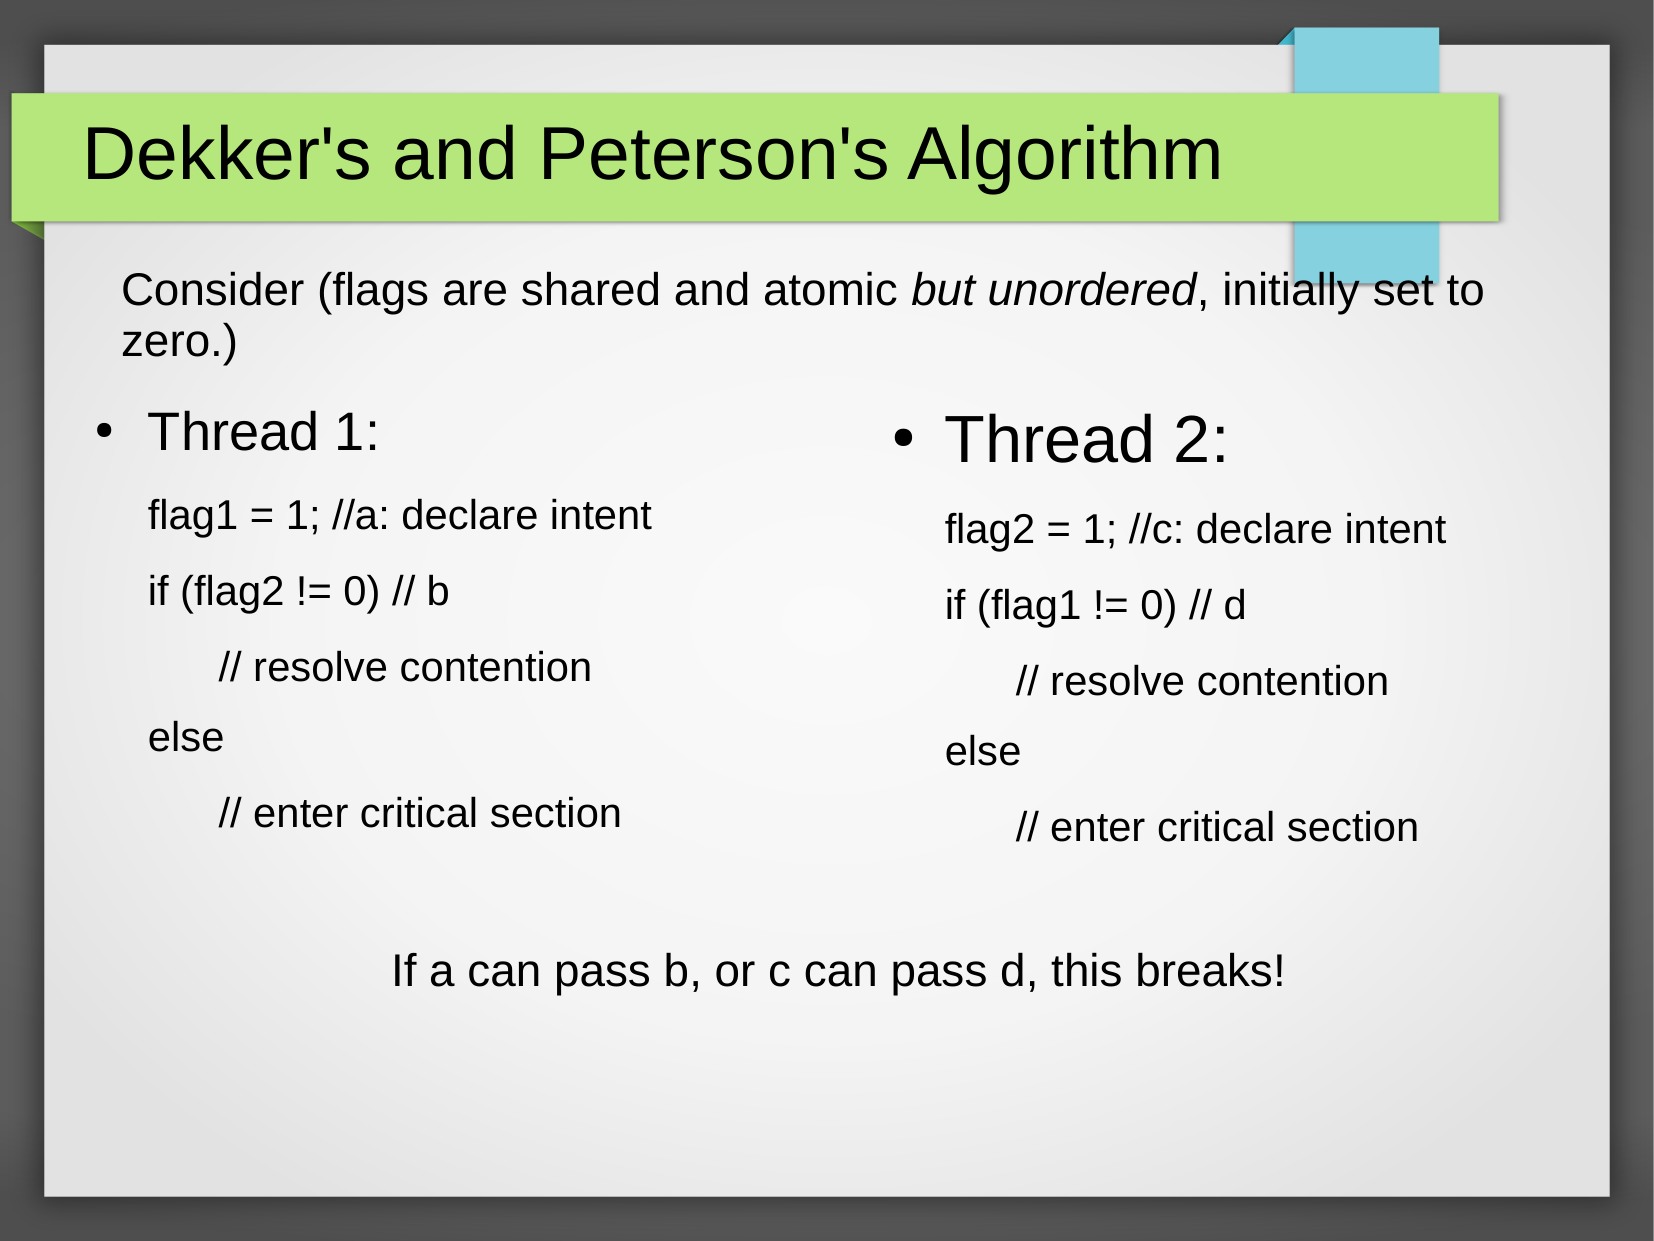

# Dekker's and Peterson's Algorithm
Consider (flags are shared and atomic but unordered, initially set to zero.)
Thread 1:
flag1 = 1; //a: declare intent
if (flag2 != 0) // b
// resolve contention
else
// enter critical section
Thread 2:
flag2 = 1; //c: declare intent
if (flag1 != 0) // d
// resolve contention
else
// enter critical section
If a can pass b, or c can pass d, this breaks!